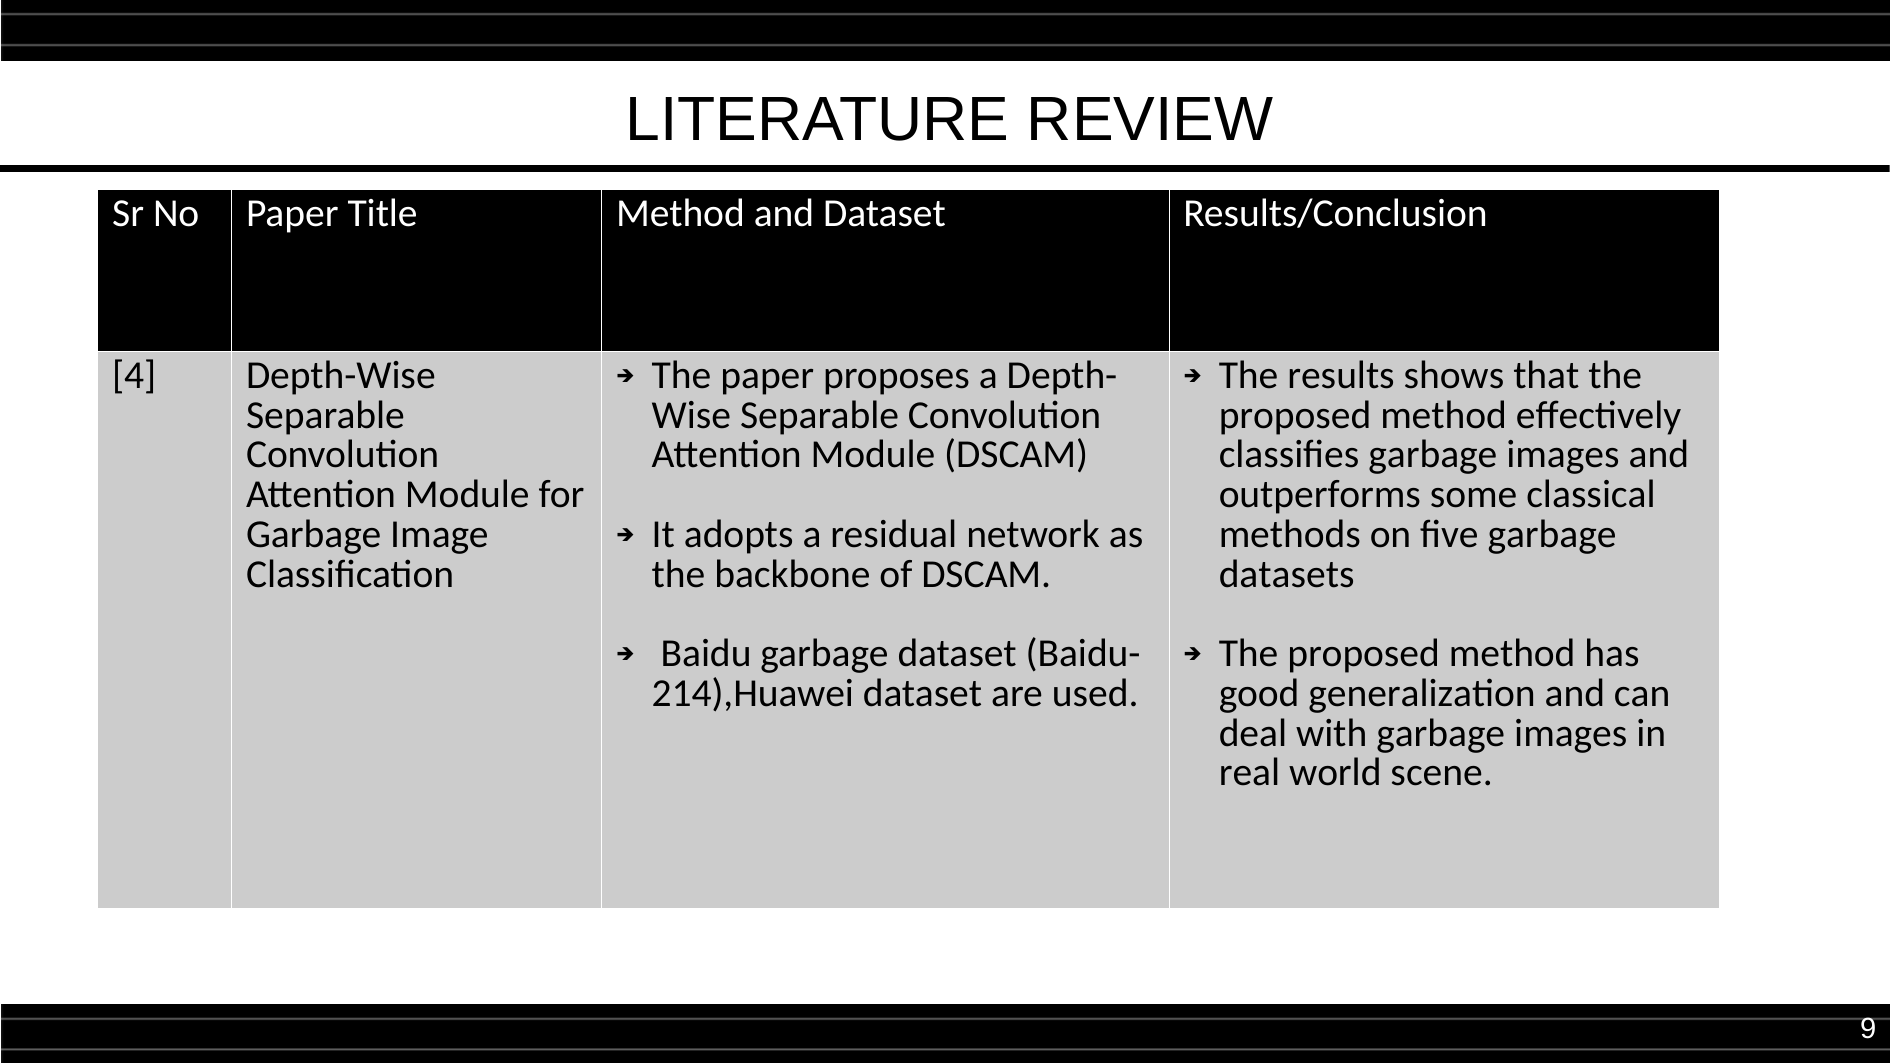

# LITERATURE REVIEW
| Sr No | Paper Title | Method and Dataset | Results/Conclusion |
| --- | --- | --- | --- |
| [4] | Depth-Wise Separable Convolution Attention Module for Garbage Image Classification | The paper proposes a Depth-Wise Separable Convolution Attention Module (DSCAM) It adopts a residual network as the backbone of DSCAM. Baidu garbage dataset (Baidu-214),Huawei dataset are used. | The results shows that the proposed method effectively classifies garbage images and outperforms some classical methods on five garbage datasets The proposed method has good generalization and can deal with garbage images in real world scene. |